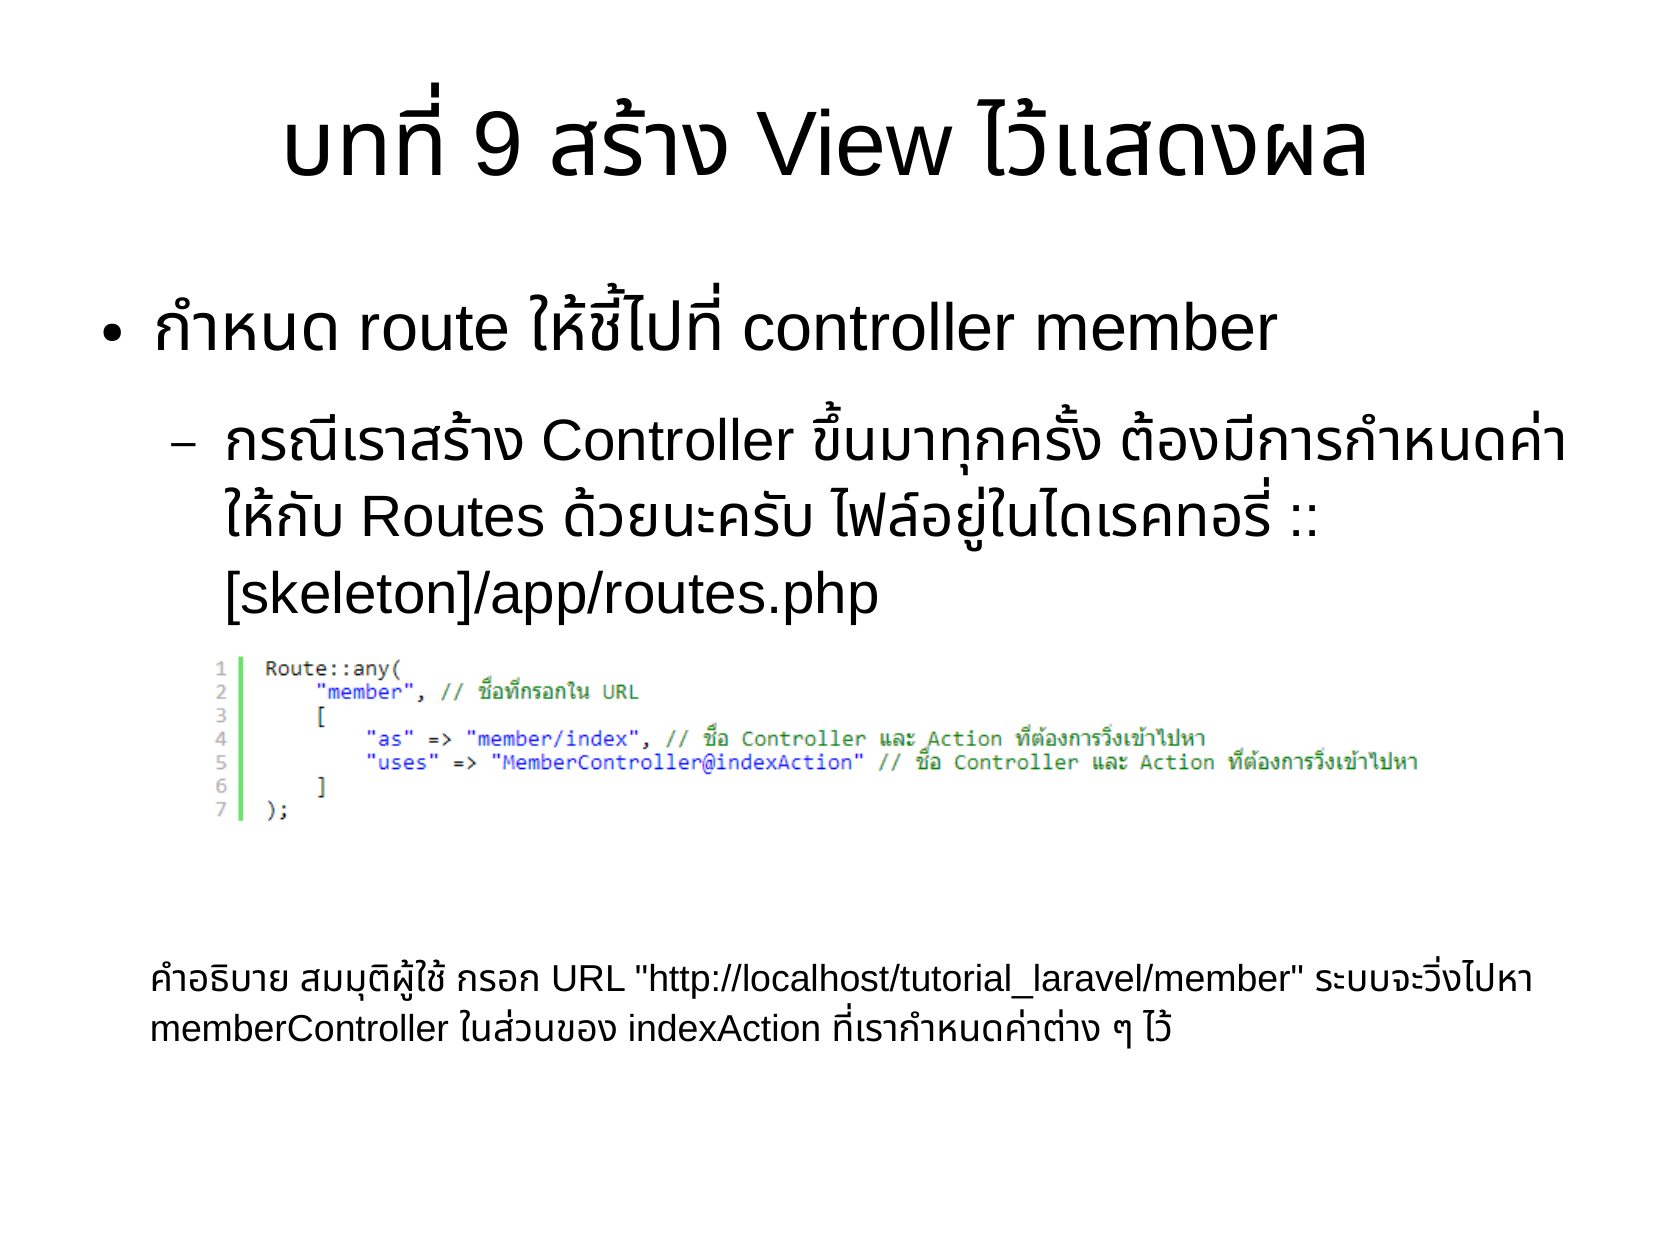

# บทที่ 9 สร้าง View ไว้แสดงผล
กำหนด route ให้ชี้ไปที่ controller member
กรณีเราสร้าง Controller ขึ้นมาทุกครั้ง ต้องมีการกำหนดค่า ให้กับ Routes ด้วยนะครับ ไฟล์อยู่ในไดเรคทอรี่ :: [skeleton]/app/routes.php
คำอธิบาย สมมุติผู้ใช้ กรอก URL "http://localhost/tutorial_laravel/member" ระบบจะวิ่งไปหา memberController ในส่วนของ indexAction ที่เรากำหนดค่าต่าง ๆ ไว้